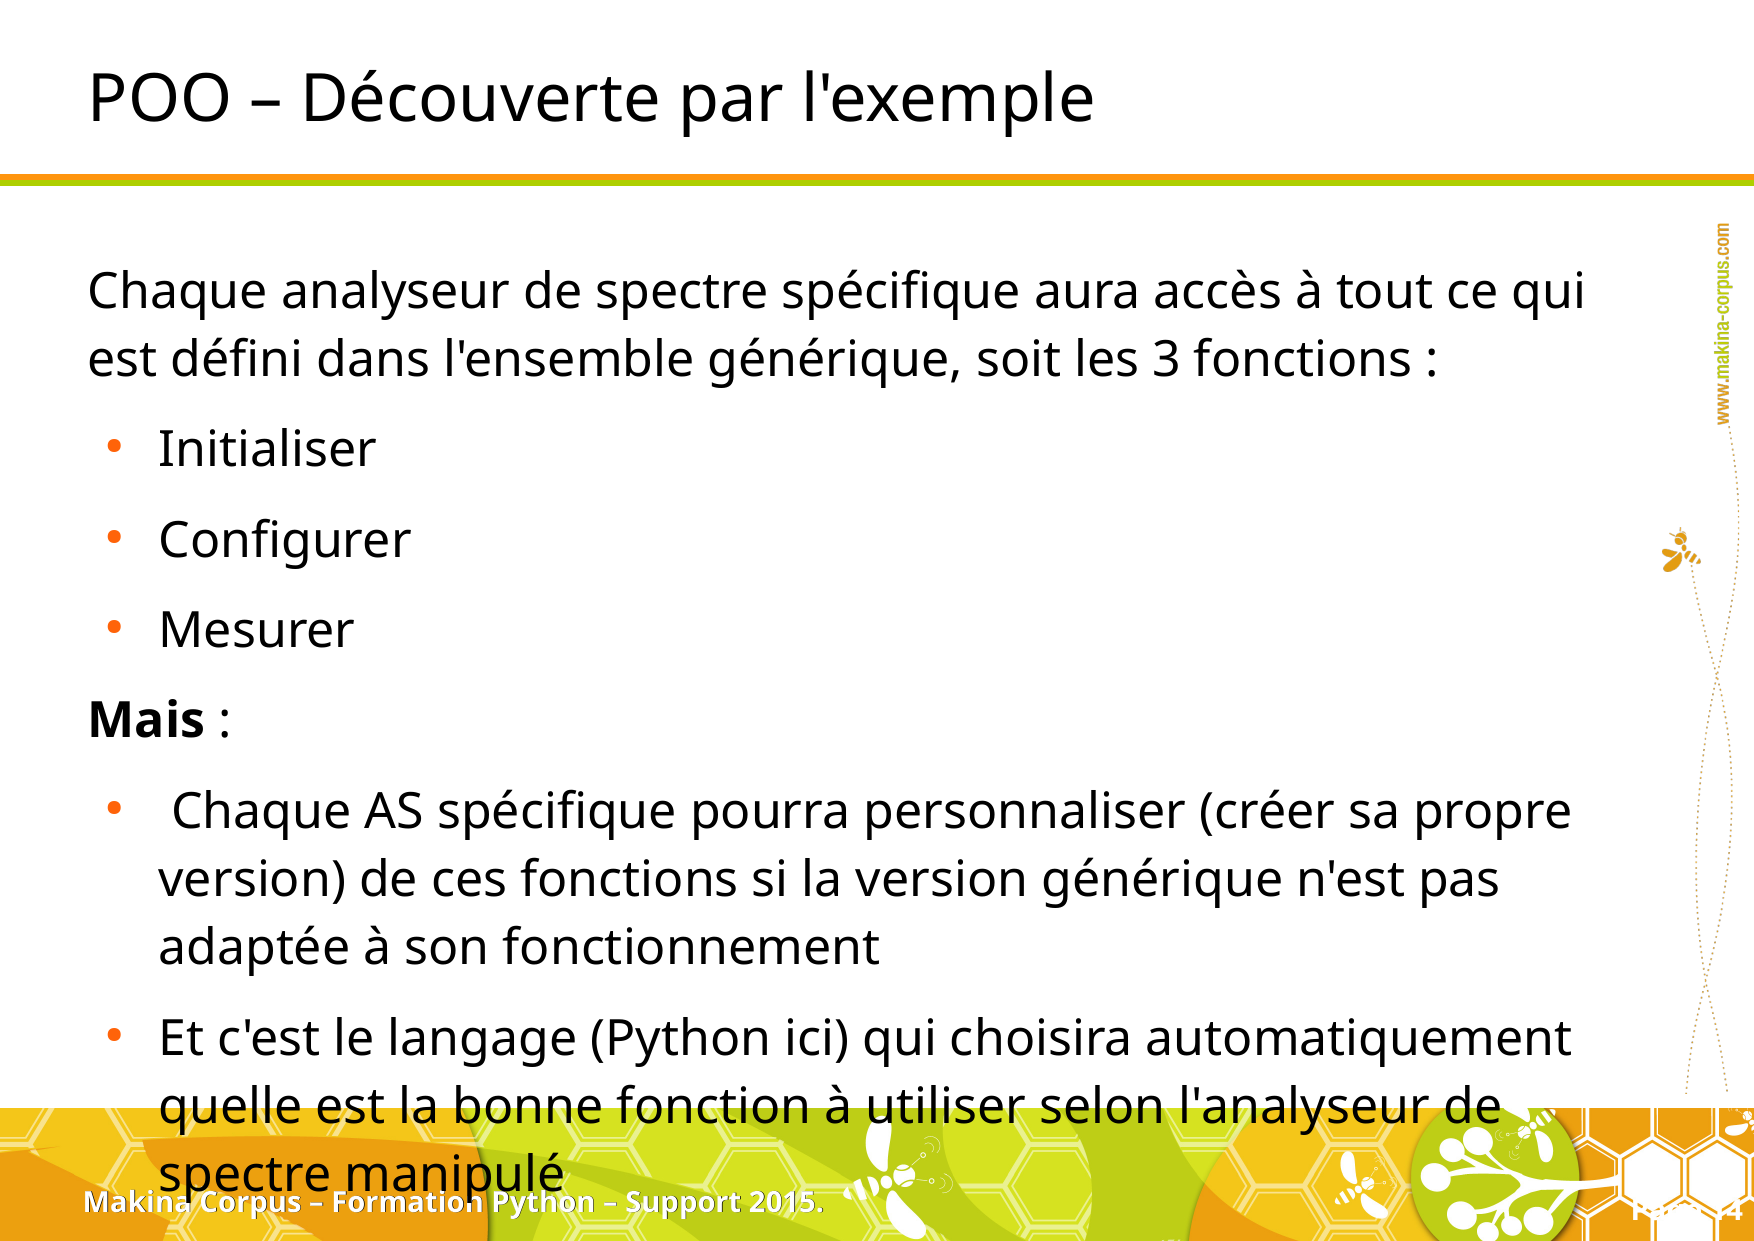

# POO – Découverte par l'exemple
Chaque analyseur de spectre spécifique aura accès à tout ce qui est défini dans l'ensemble générique, soit les 3 fonctions :
Initialiser
Configurer
Mesurer
Mais :
 Chaque AS spécifique pourra personnaliser (créer sa propre version) de ces fonctions si la version générique n'est pas adaptée à son fonctionnement
Et c'est le langage (Python ici) qui choisira automatiquement quelle est la bonne fonction à utiliser selon l'analyseur de spectre manipulé
tesg
14